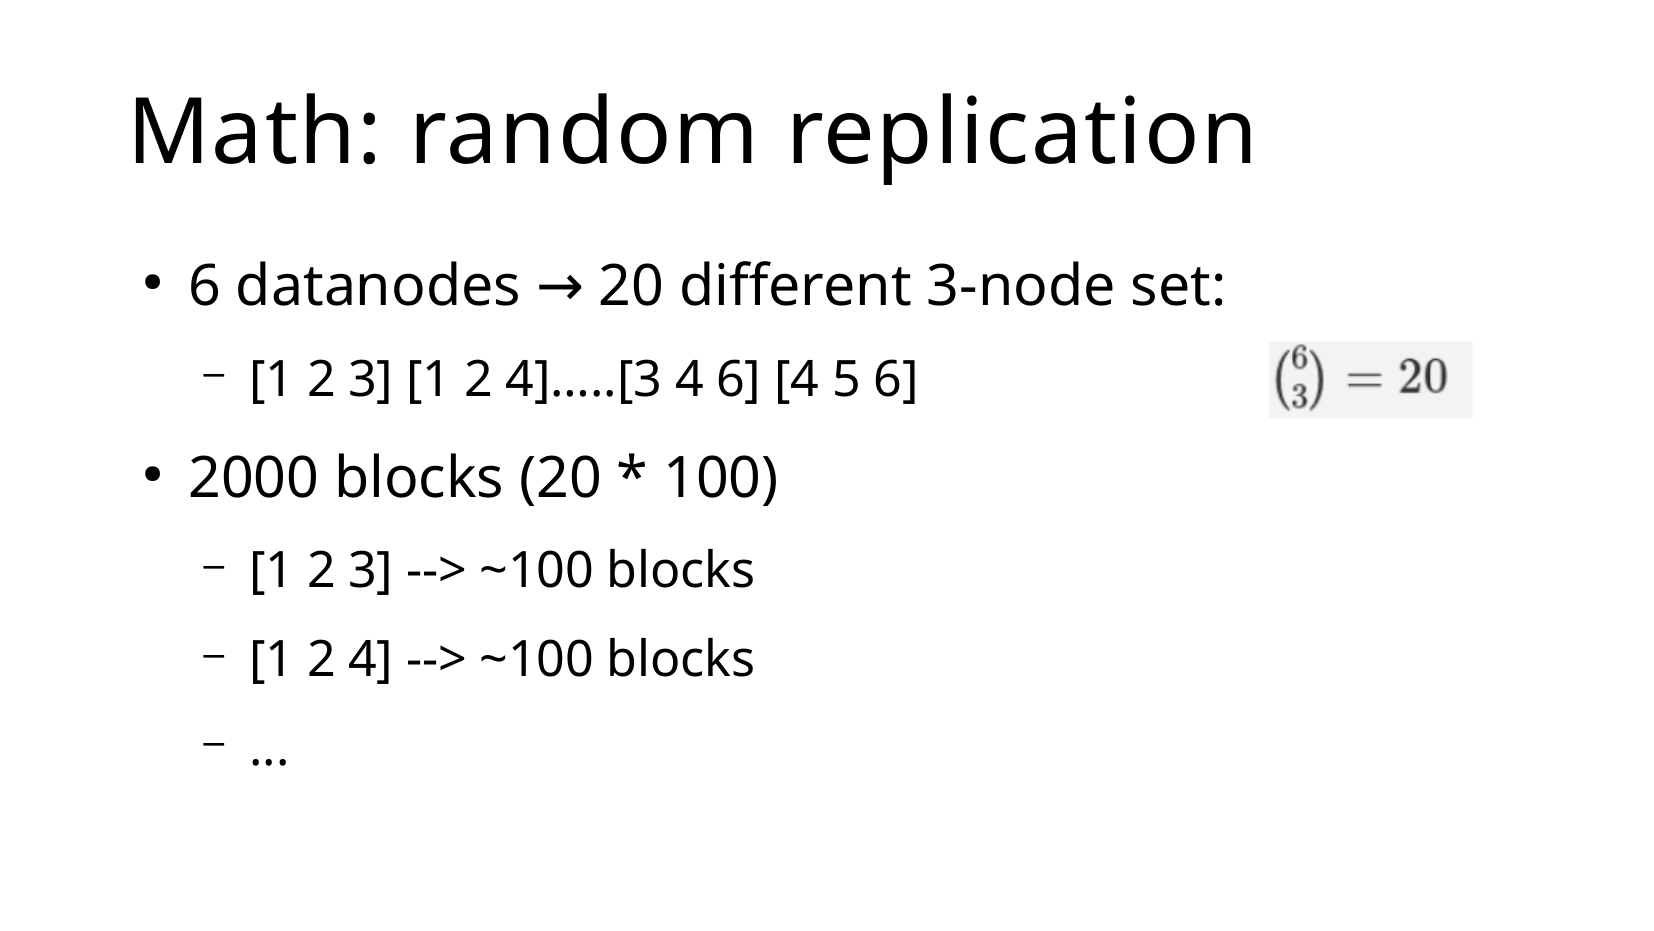

# Math: random replication
6 datanodes → 20 different 3-node set:
[1 2 3] [1 2 4]…..[3 4 6] [4 5 6]
2000 blocks (20 * 100)
[1 2 3] --> ~100 blocks
[1 2 4] --> ~100 blocks
...